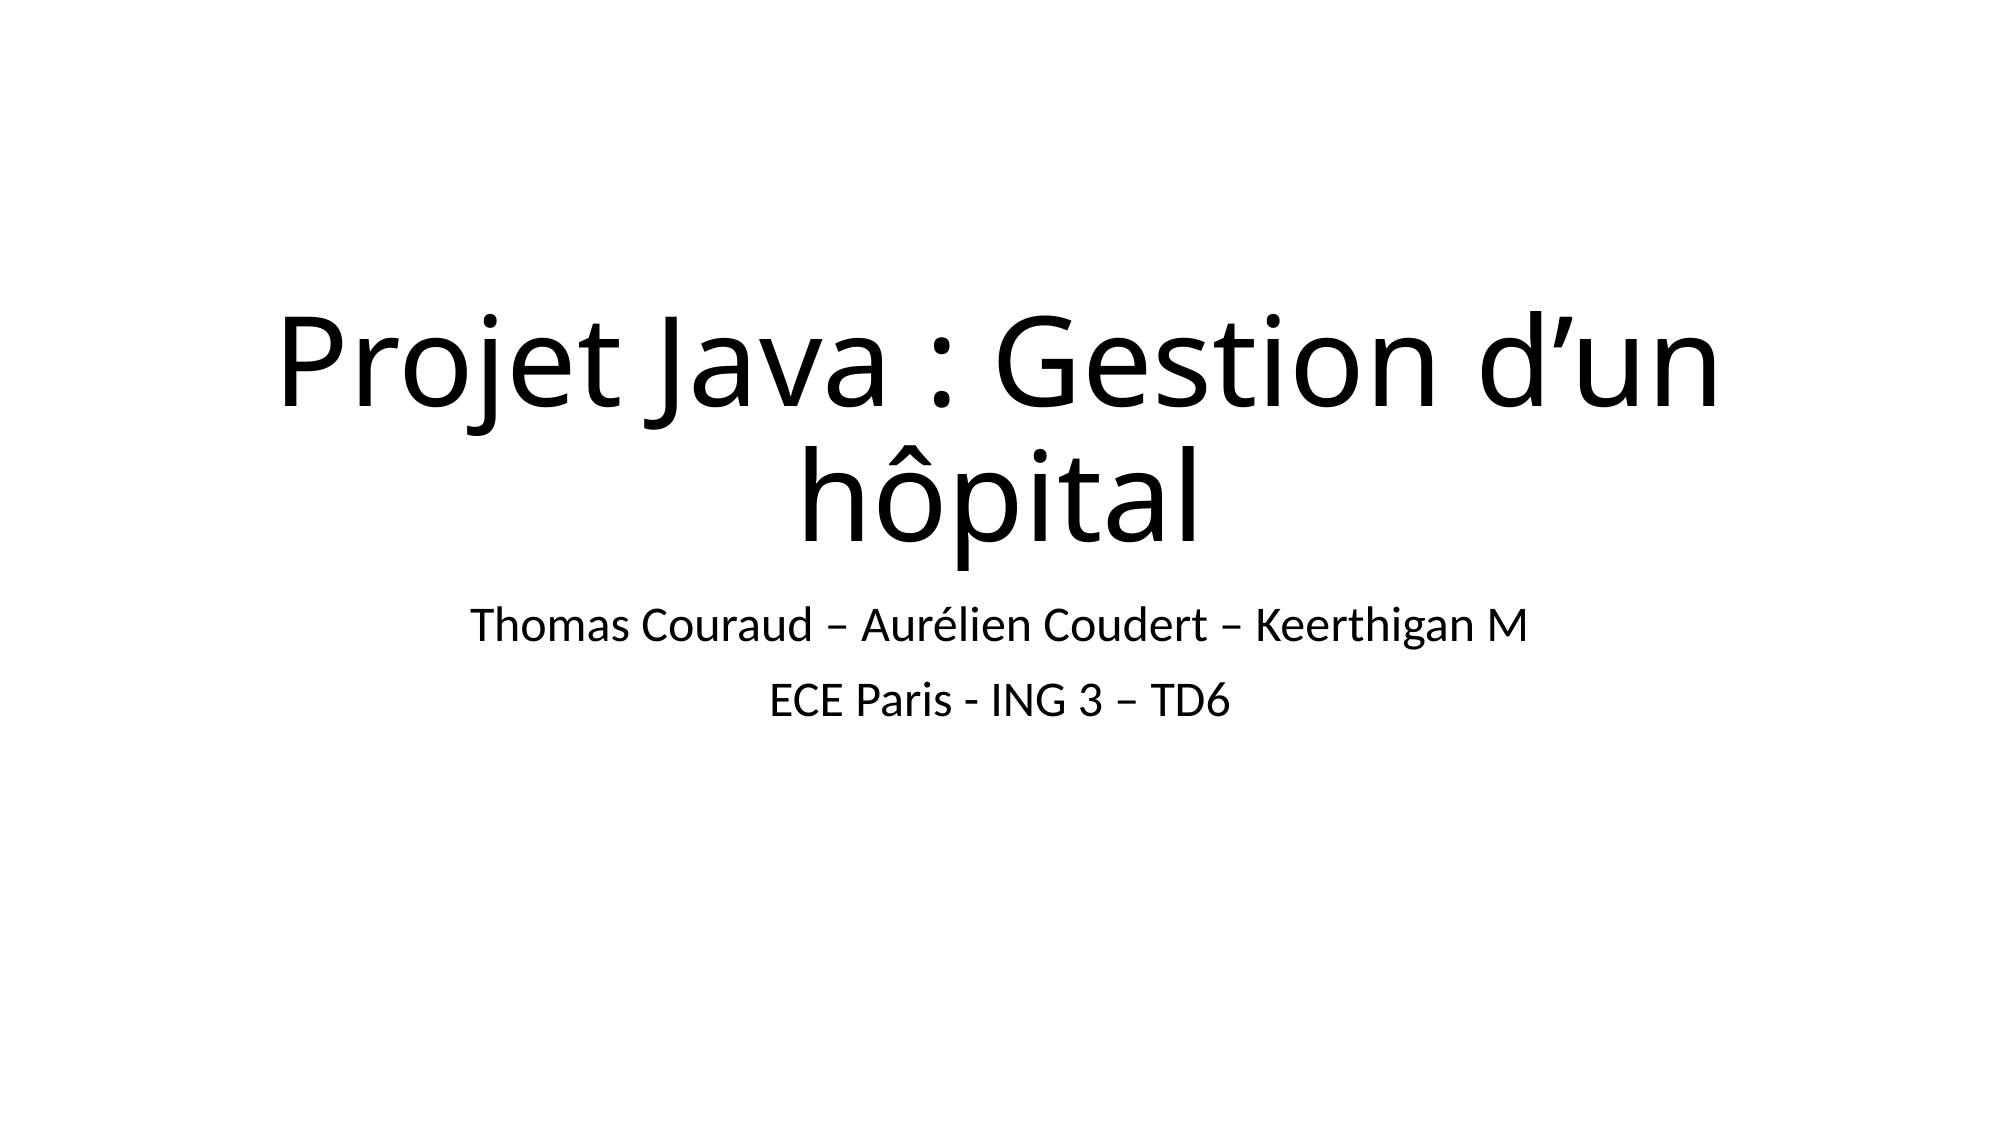

# Projet Java : Gestion d’un hôpital
Thomas Couraud – Aurélien Coudert – Keerthigan M
ECE Paris - ING 3 – TD6